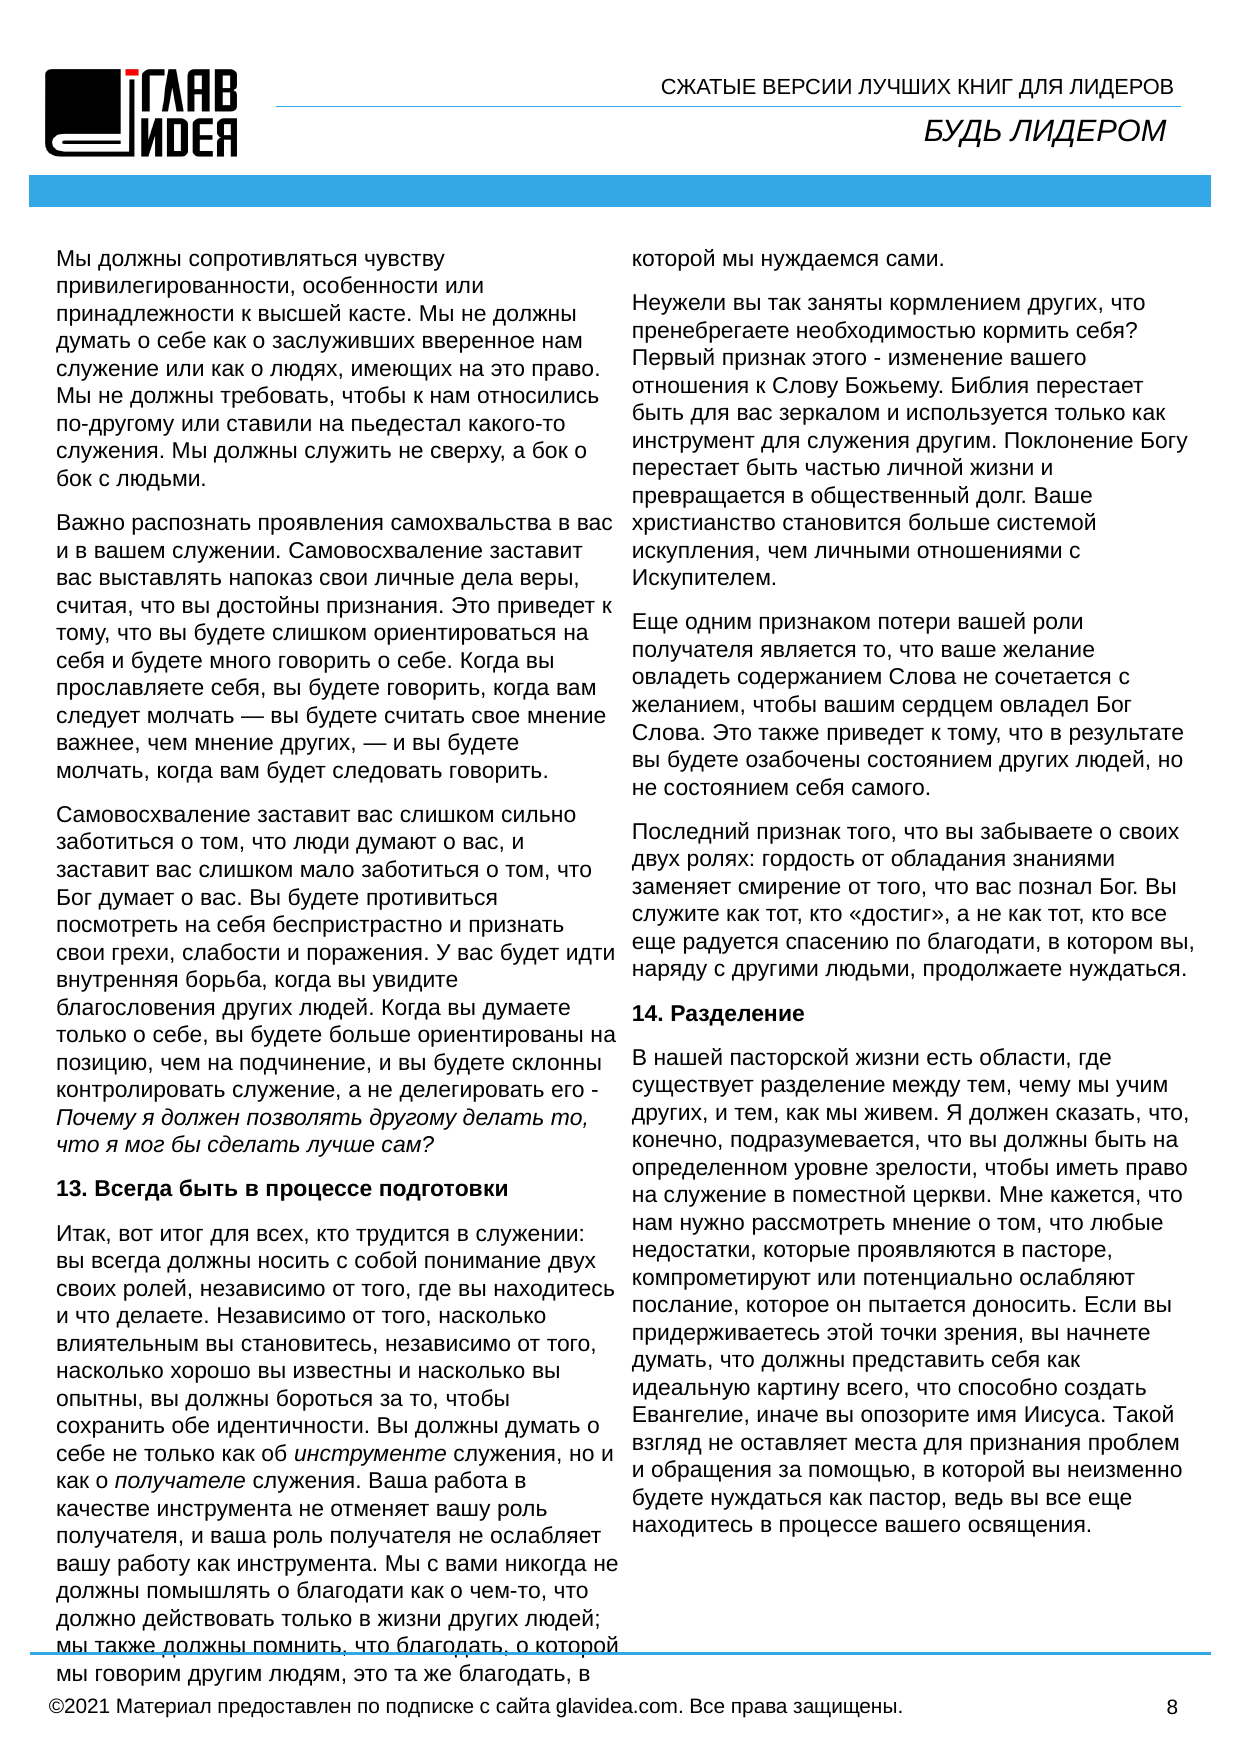

# СЖАТЫЕ ВЕРСИИ ЛУЧШИХ КНИГ ДЛЯ ЛИДЕРОВ
БУДЬ ЛИДЕРОМ
Мы должны сопротивляться чувству привилегированности, особенности или принадлежности к высшей касте. Мы не должны думать о себе как о заслуживших вверенное нам служение или как о людях, имеющих на это право. Мы не должны требовать, чтобы к нам относились по-другому или ставили на пьедестал какого-то служения. Мы должны служить не сверху, а бок о бок с людьми.
Важно распознать проявления самохвальства в вас и в вашем служении. Самовосхваление заставит вас выставлять напоказ свои личные дела веры, считая, что вы достойны признания. Это приведет к тому, что вы будете слишком ориентироваться на себя и будете много говорить о себе. Когда вы прославляете себя, вы будете говорить, когда вам следует молчать — вы будете считать свое мнение важнее, чем мнение других, — и вы будете молчать, когда вам будет следовать говорить.
Самовосхваление заставит вас слишком сильно заботиться о том, что люди думают о вас, и заставит вас слишком мало заботиться о том, что Бог думает о вас. Вы будете противиться посмотреть на себя беспристрастно и признать свои грехи, слабости и поражения. У вас будет идти внутренняя борьба, когда вы увидите благословения других людей. Когда вы думаете только о себе, вы будете больше ориентированы на позицию, чем на подчинение, и вы будете склонны контролировать служение, а не делегировать его - Почему я должен позволять другому делать то, что я мог бы сделать лучше сам?
13. Всегда быть в процессе подготовки
Итак, вот итог для всех, кто трудится в служении: вы всегда должны носить с собой понимание двух своих ролей, независимо от того, где вы находитесь и что делаете. Независимо от того, насколько влиятельным вы становитесь, независимо от того, насколько хорошо вы известны и насколько вы опытны, вы должны бороться за то, чтобы сохранить обе идентичности. Вы должны думать о себе не только как об инструменте служения, но и как о получателе служения. Ваша работа в качестве инструмента не отменяет вашу роль получателя, и ваша роль получателя не ослабляет вашу работу как инструмента. Мы с вами никогда не должны помышлять о благодати как о чем-то, что должно действовать только в жизни других людей; мы также должны помнить, что благодать, о которой мы говорим другим людям, это та же благодать, в которой мы нуждаемся сами.
Неужели вы так заняты кормлением других, что пренебрегаете необходимостью кормить себя? Первый признак этого - изменение вашего отношения к Слову Божьему. Библия перестает быть для вас зеркалом и используется только как инструмент для служения другим. Поклонение Богу перестает быть частью личной жизни и превращается в общественный долг. Ваше христианство становится больше системой искупления, чем личными отношениями с Искупителем.
Еще одним признаком потери вашей роли получателя является то, что ваше желание овладеть содержанием Слова не сочетается с желанием, чтобы вашим сердцем овладел Бог Слова. Это также приведет к тому, что в результате вы будете озабочены состоянием других людей, но не состоянием себя самого.
Последний признак того, что вы забываете о своих двух ролях: гордость от обладания знаниями заменяет смирение от того, что вас познал Бог. Вы служите как тот, кто «достиг», а не как тот, кто все еще радуется спасению по благодати, в котором вы, наряду с другими людьми, продолжаете нуждаться.
14. Разделение
В нашей пасторской жизни есть области, где существует разделение между тем, чему мы учим других, и тем, как мы живем. Я должен сказать, что, конечно, подразумевается, что вы должны быть на определенном уровне зрелости, чтобы иметь право на служение в поместной церкви. Мне кажется, что нам нужно рассмотреть мнение о том, что любые недостатки, которые проявляются в пасторе, компрометируют или потенциально ослабляют послание, которое он пытается доносить. Если вы придерживаетесь этой точки зрения, вы начнете думать, что должны представить себя как идеальную картину всего, что способно создать Евангелие, иначе вы опозорите имя Иисуса. Такой взгляд не оставляет места для признания проблем и обращения за помощью, в которой вы неизменно будете нуждаться как пастор, ведь вы все еще находитесь в процессе вашего освящения.
©2021 Материал предоставлен по подписке с сайта glavidea.com. Все права защищены.
8